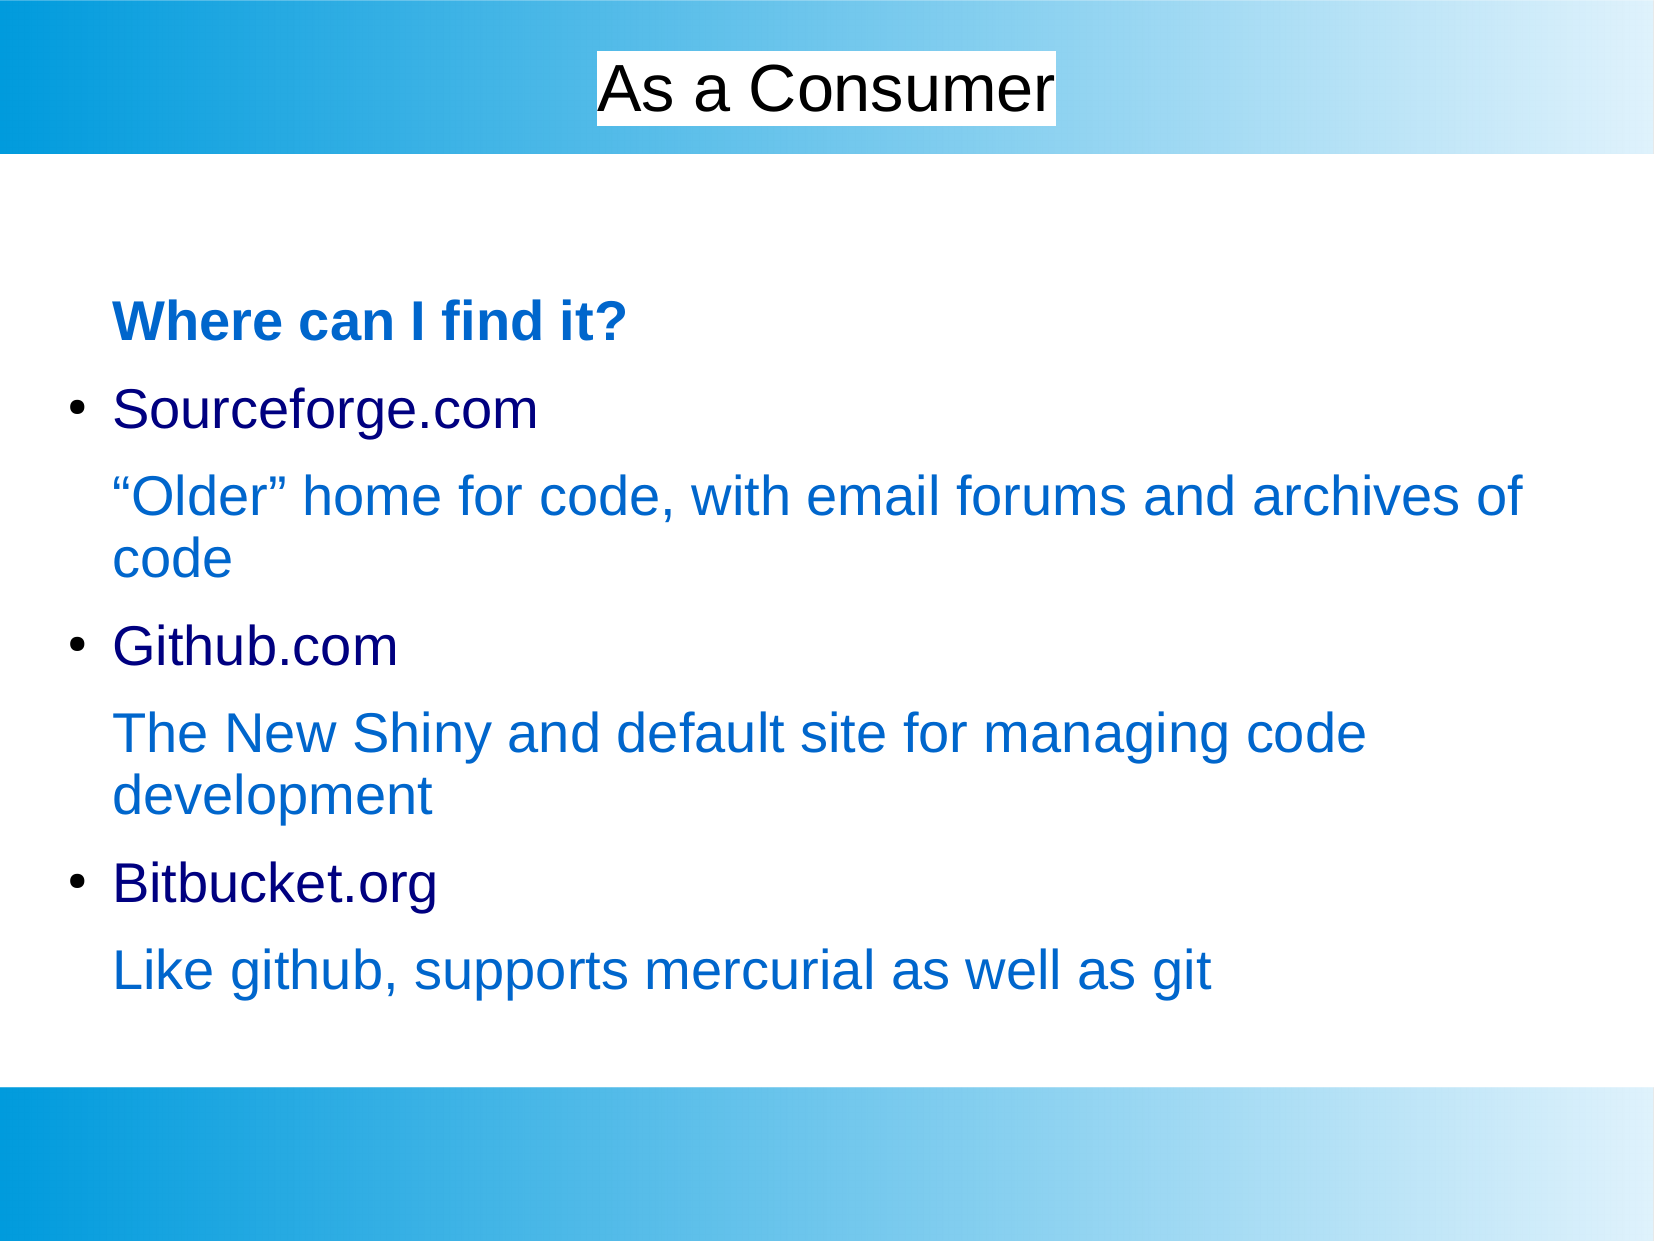

As a Consumer
# Where can I find it?
Sourceforge.com
“Older” home for code, with email forums and archives of code
Github.com
The New Shiny and default site for managing code development
Bitbucket.org
Like github, supports mercurial as well as git